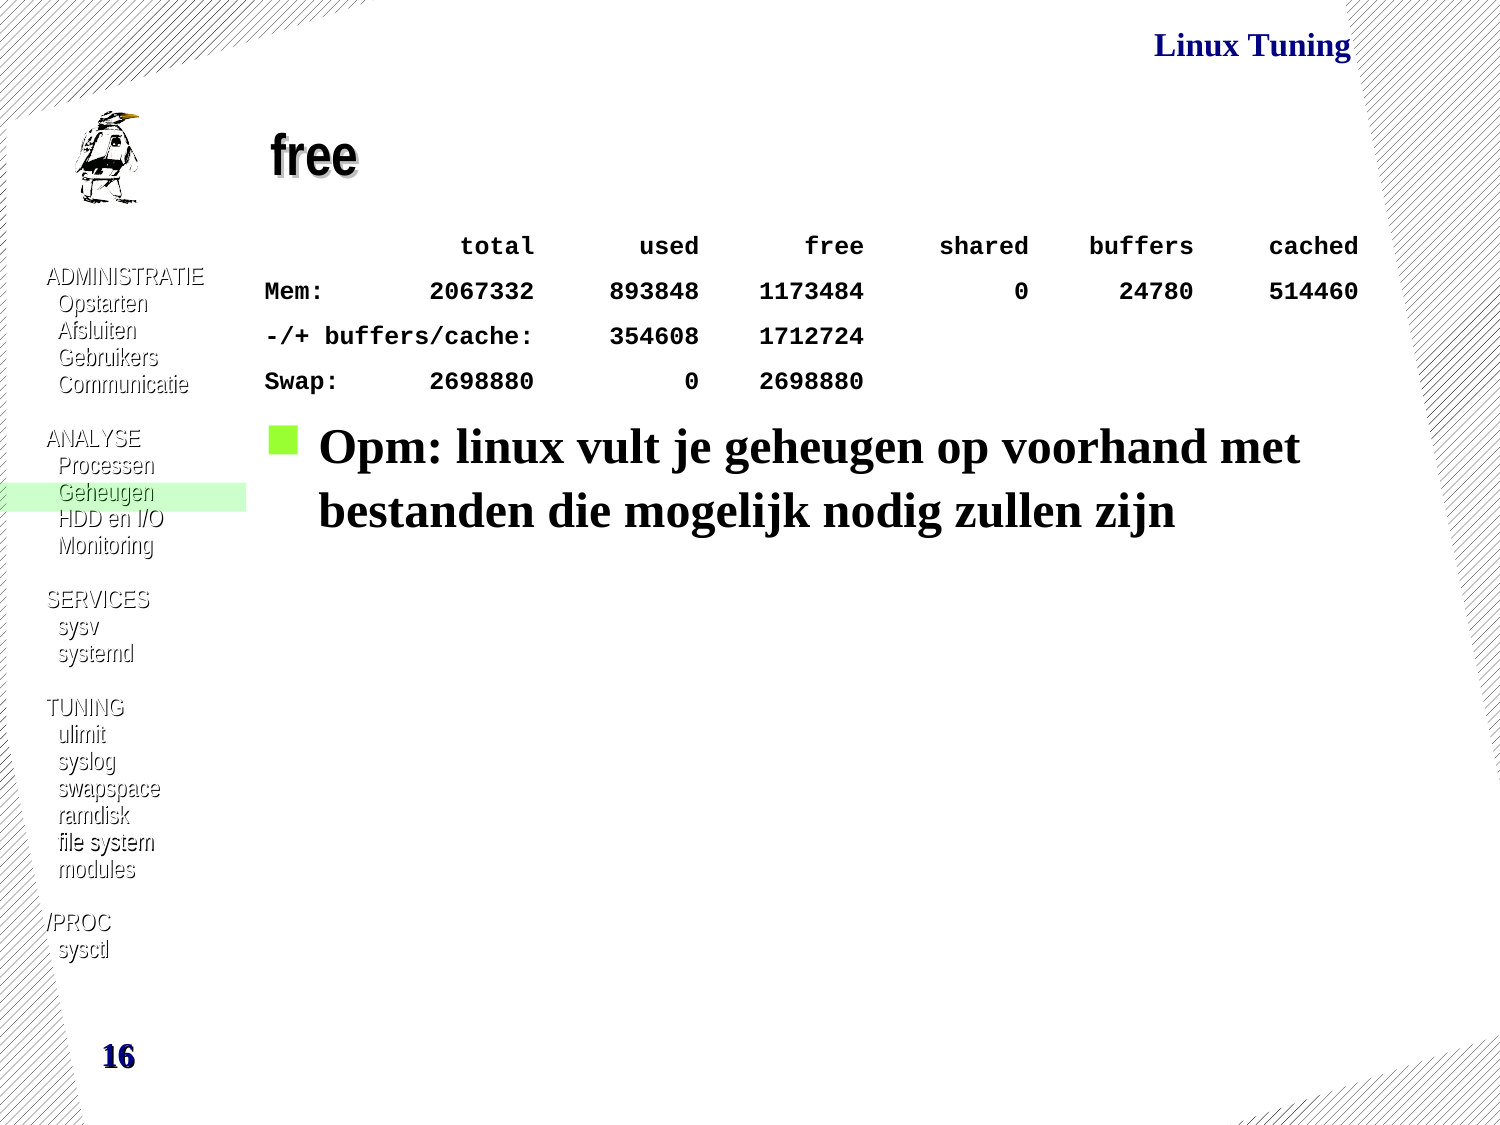

# free
 total used free shared buffers cached
Mem: 2067332 893848 1173484 0 24780 514460
-/+ buffers/cache: 354608 1712724
Swap: 2698880 0 2698880
Opm: linux vult je geheugen op voorhand met bestanden die mogelijk nodig zullen zijn